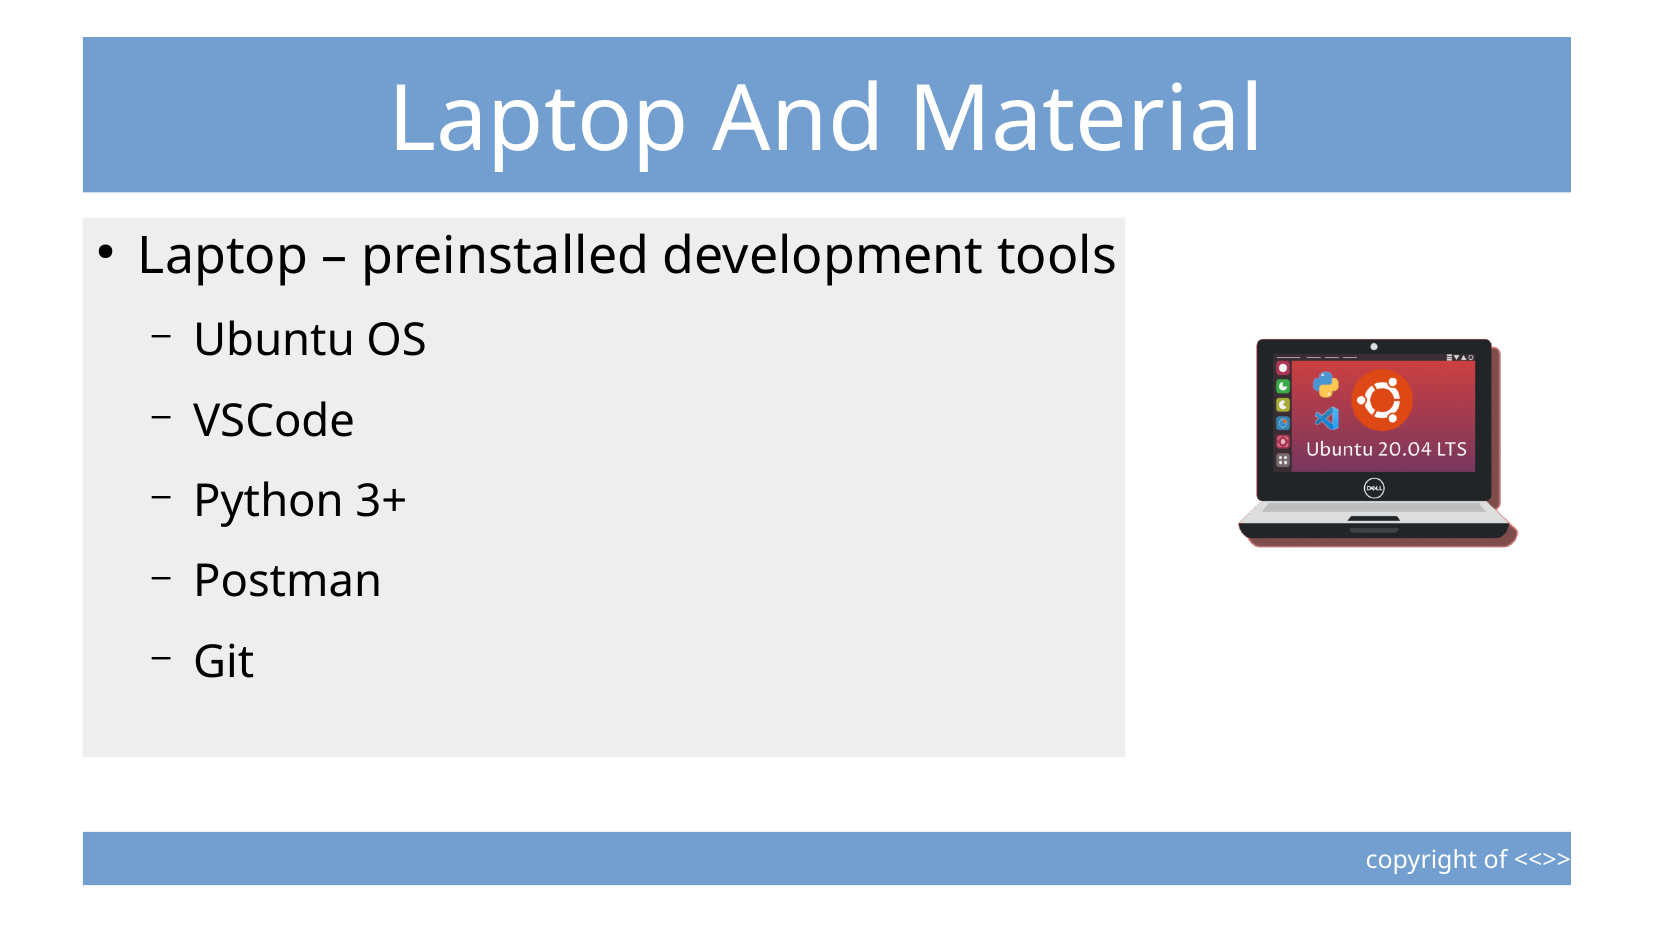

Laptop And Material
# Laptop – preinstalled development tools
Ubuntu OS
VSCode
Python 3+
Postman
Git
copyright of <<>>